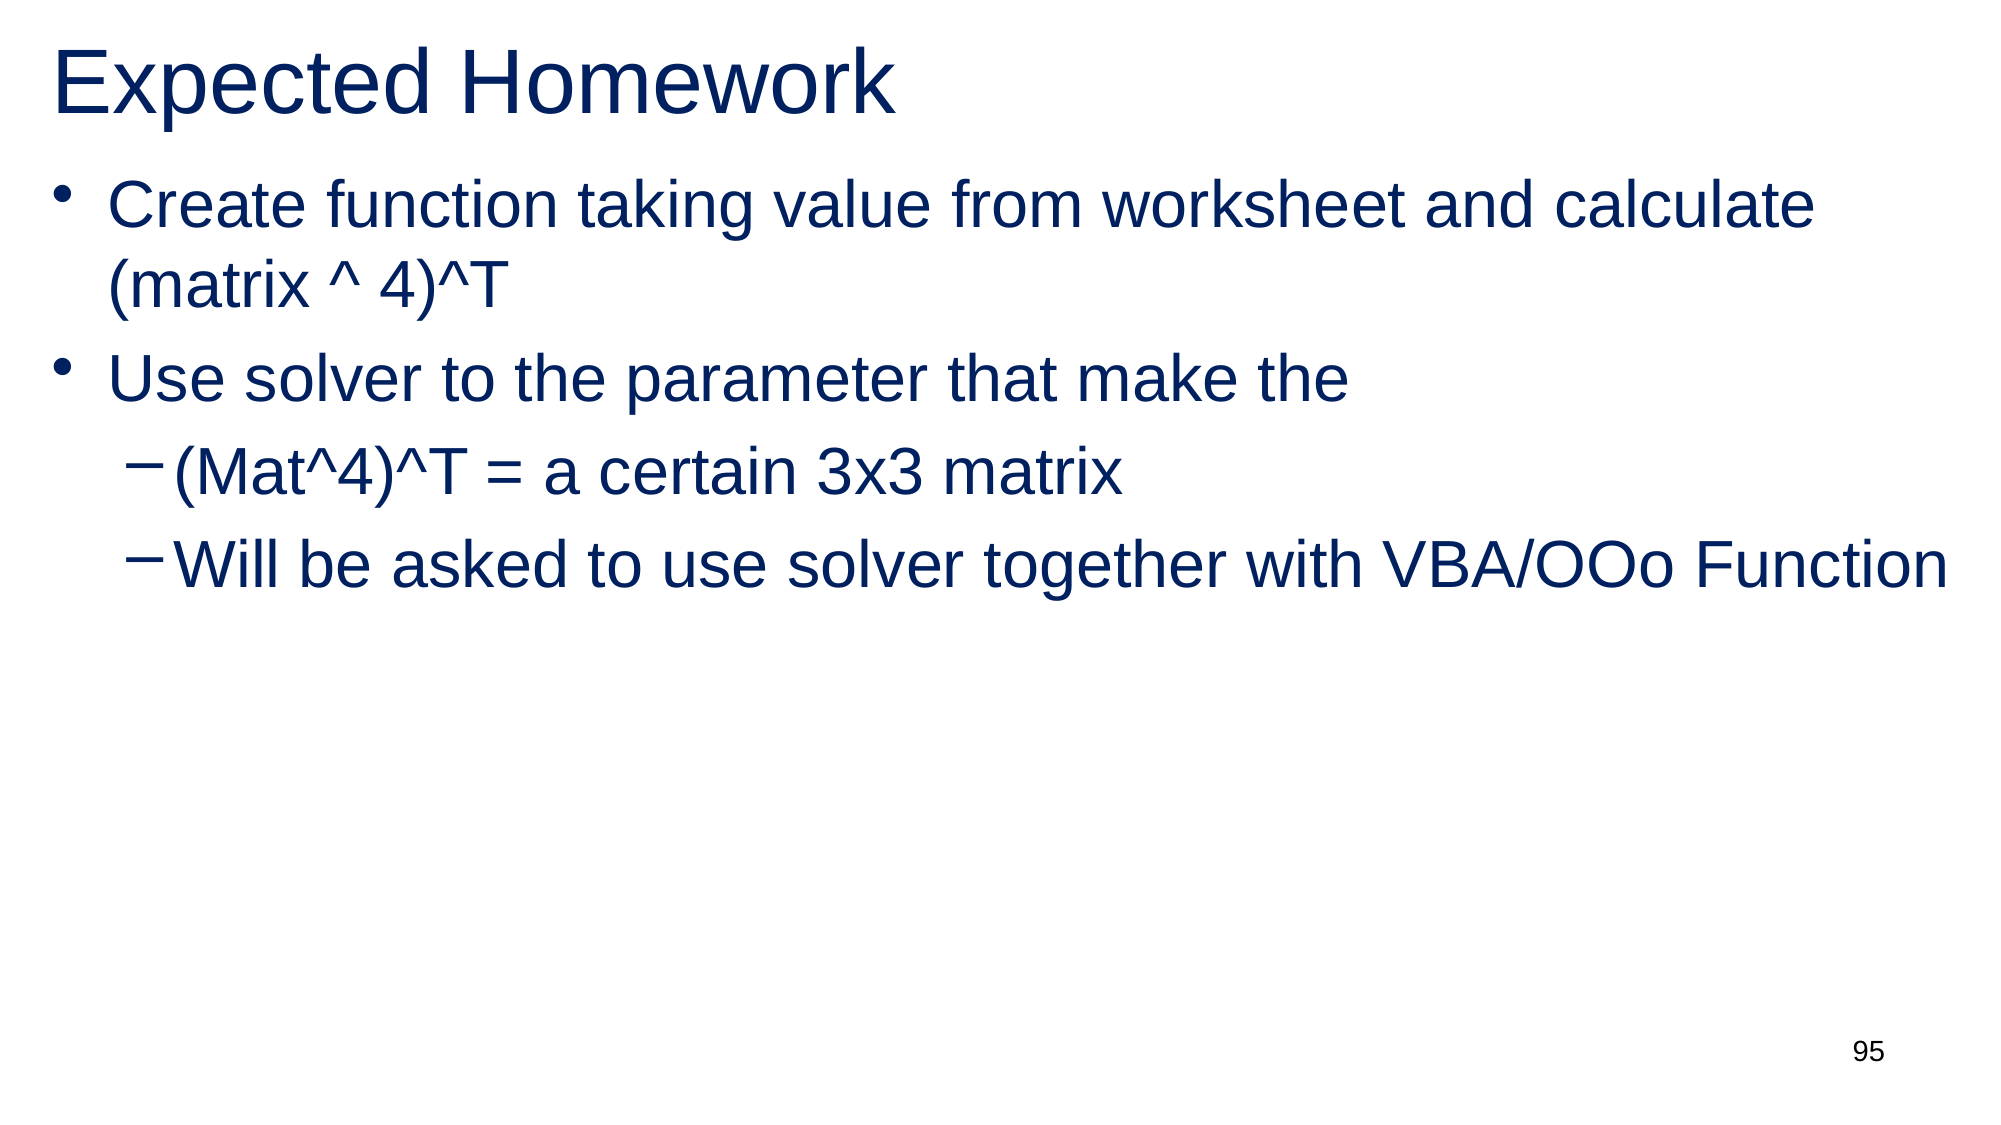

# Expected Homework
Create function taking value from worksheet and calculate (matrix ^ 4)^T
Use solver to the parameter that make the
(Mat^4)^T = a certain 3x3 matrix
Will be asked to use solver together with VBA/OOo Function